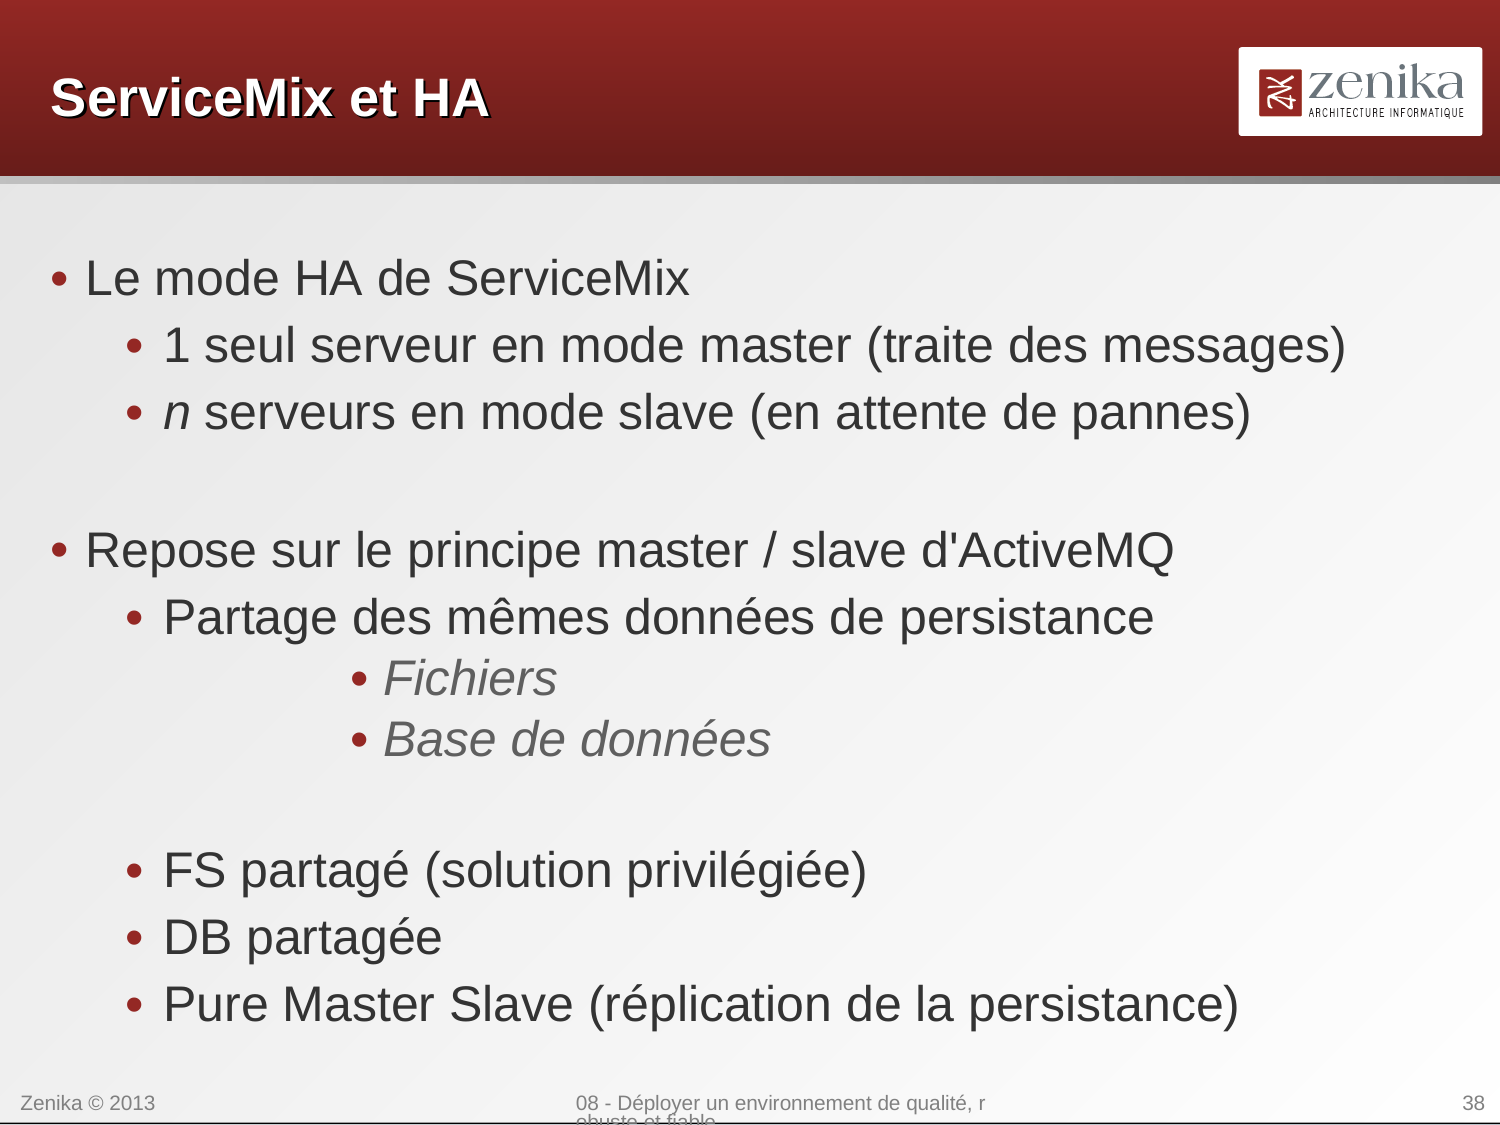

# ServiceMix et HA
Le mode HA de ServiceMix
1 seul serveur en mode master (traite des messages)
n serveurs en mode slave (en attente de pannes)
Repose sur le principe master / slave d'ActiveMQ
Partage des mêmes données de persistance
 Fichiers
 Base de données
FS partagé (solution privilégiée)
DB partagée
Pure Master Slave (réplication de la persistance)